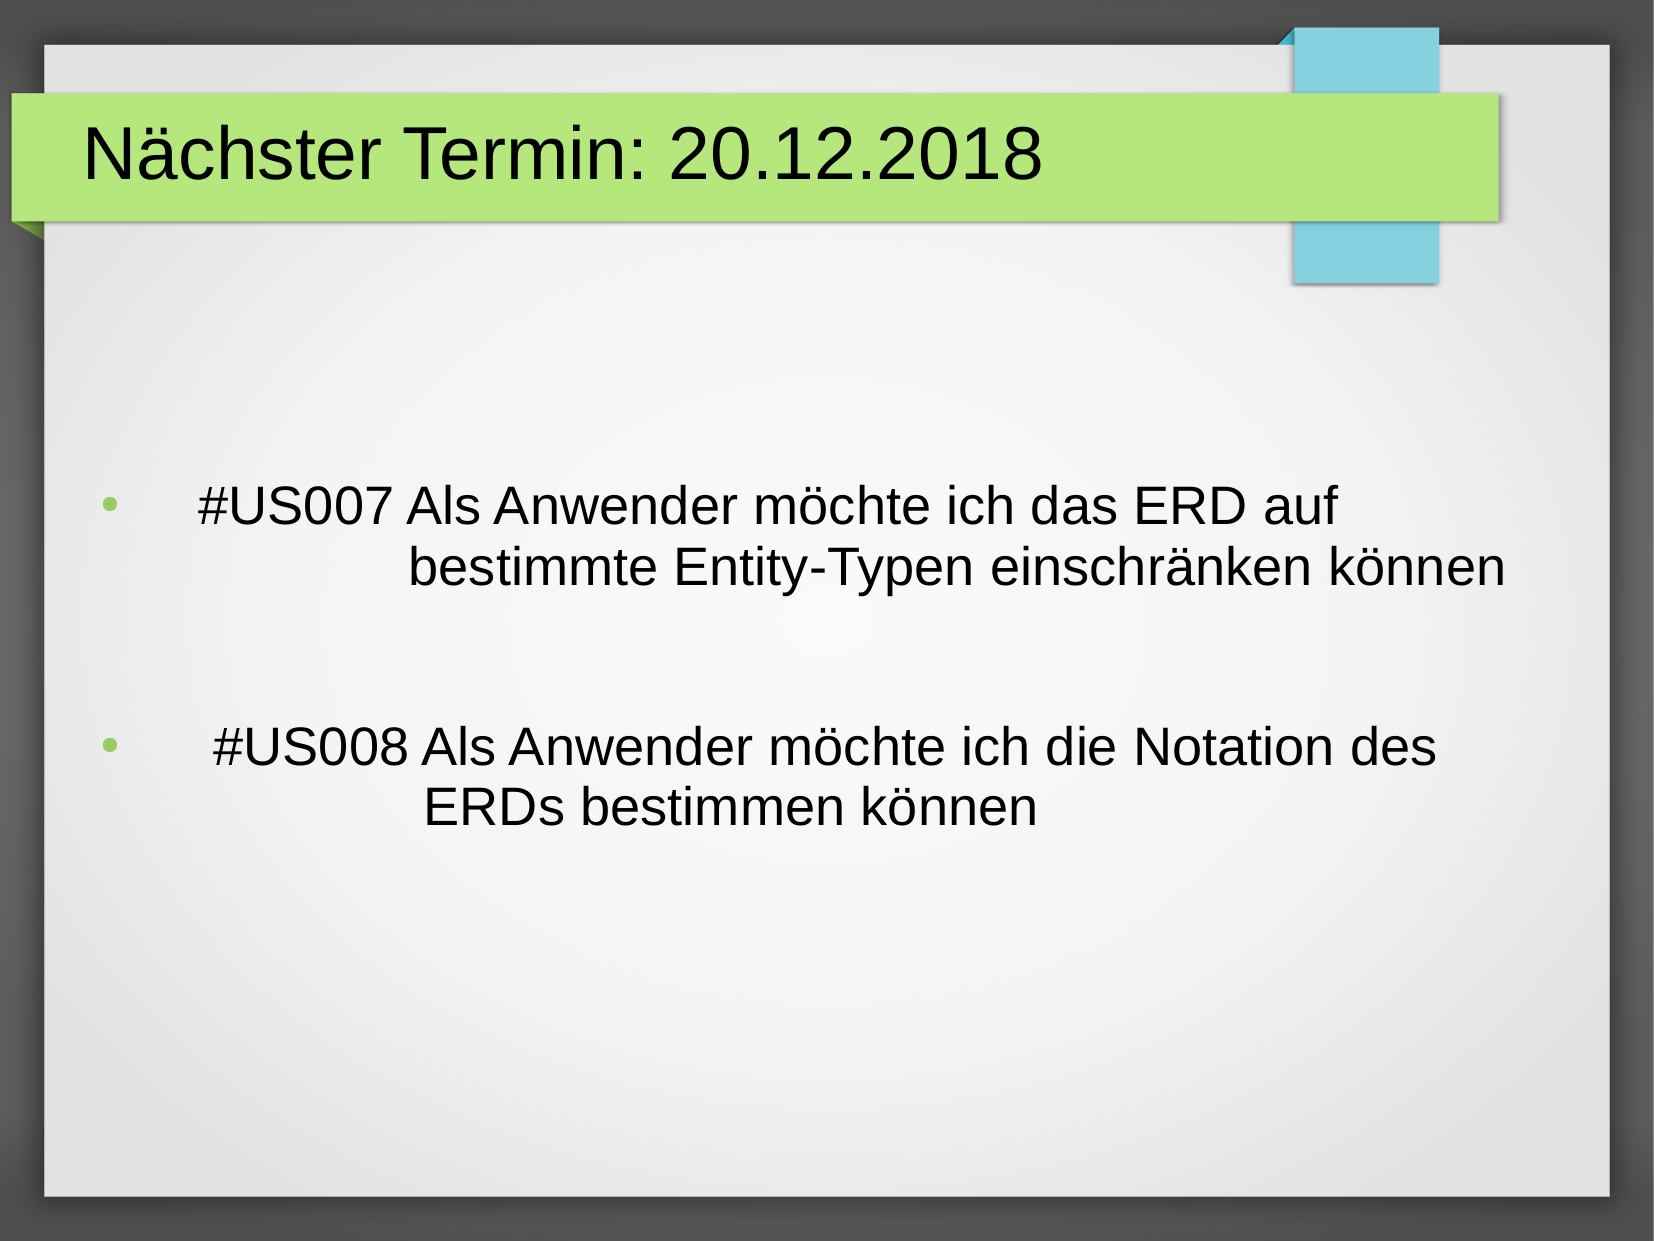

# Nächster Termin: 20.12.2018
 #US007 Als Anwender möchte ich das ERD auf 					 bestimmte Entity-Typen einschränken können
 #US008 Als Anwender möchte ich die Notation des 				 ERDs bestimmen können